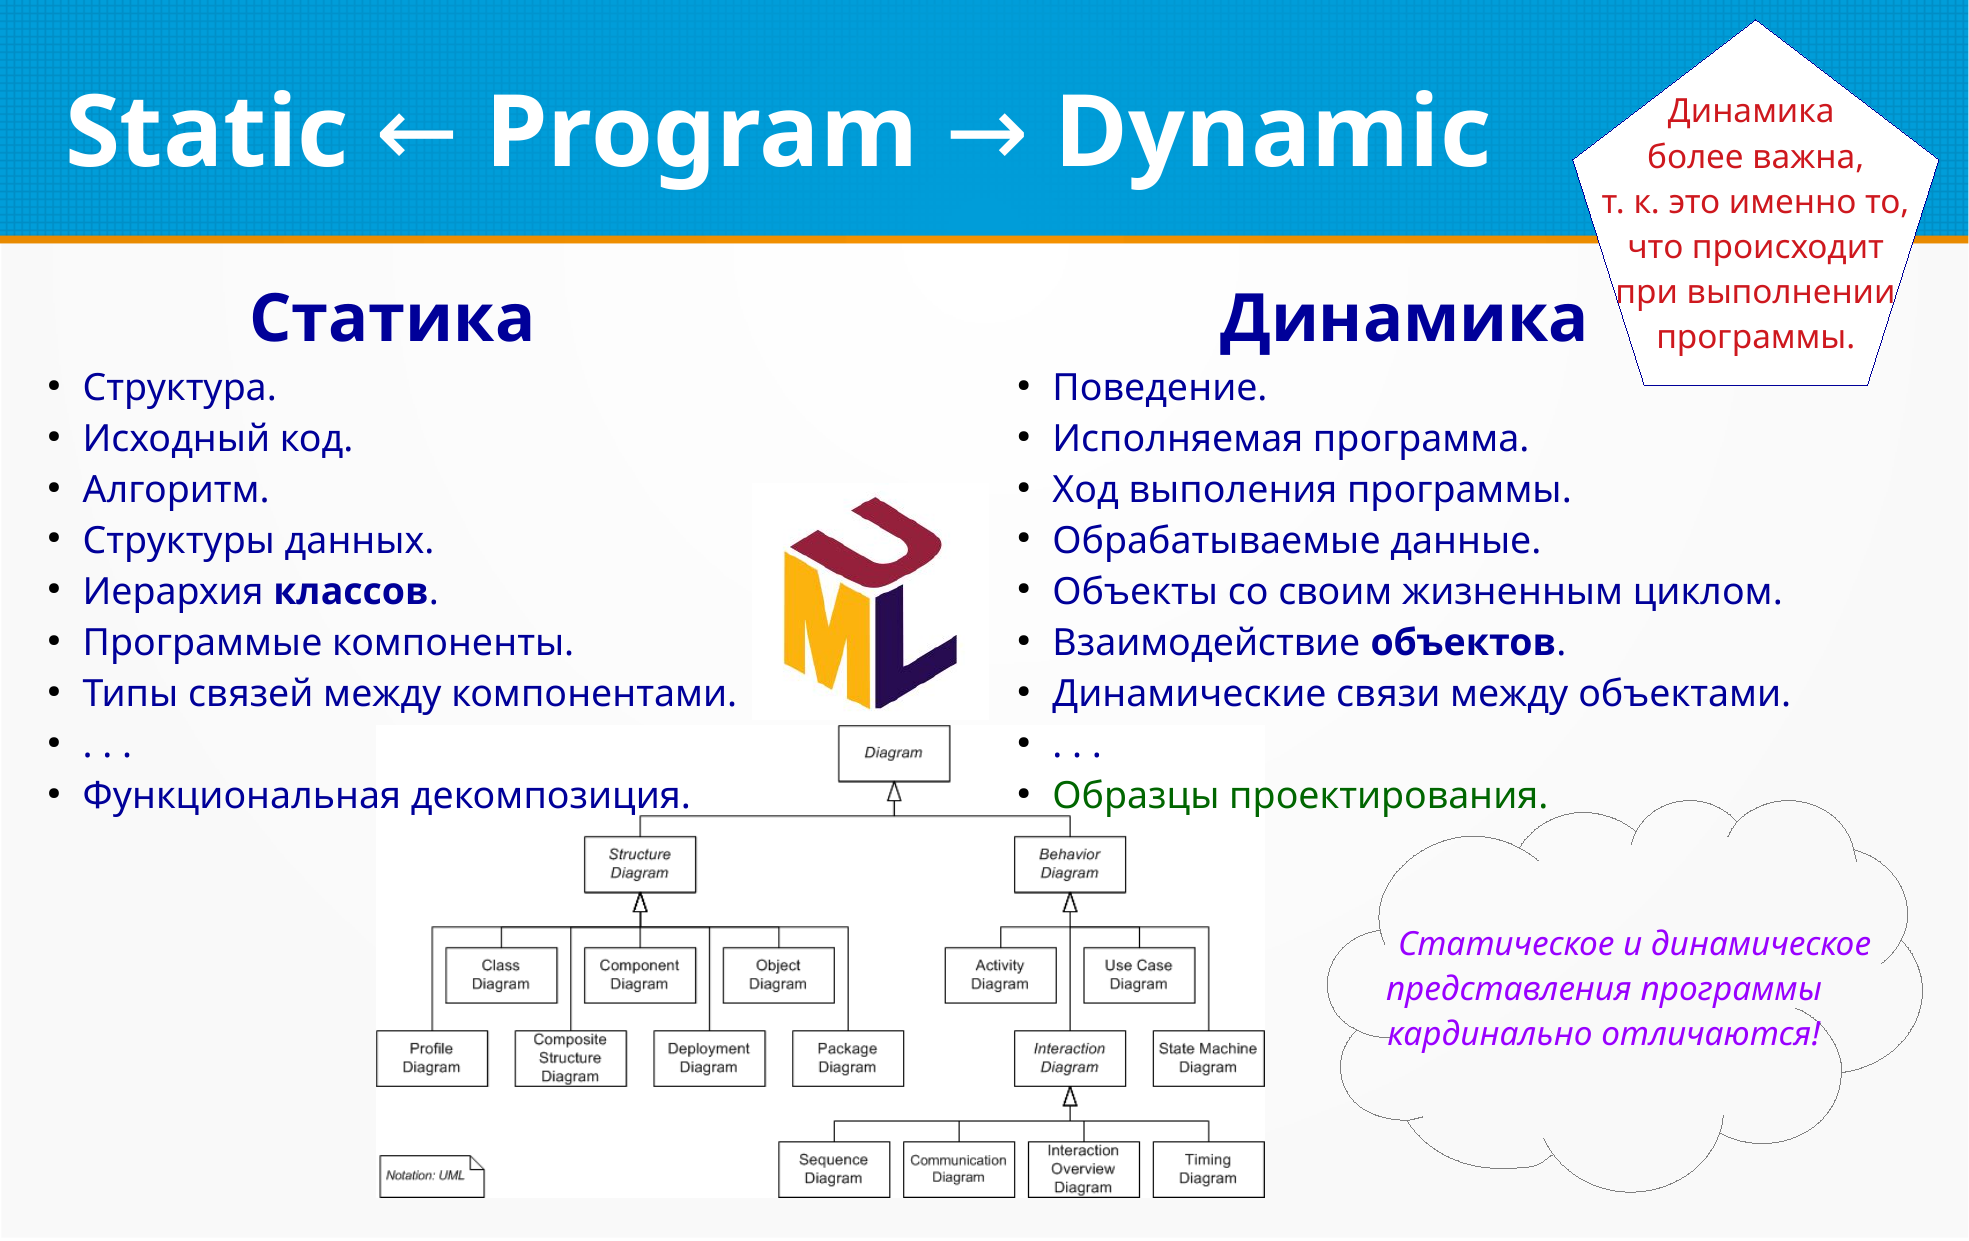

Динамика
более важна,
т. к. это именно то,
что происходит
при выполнении
программы.
Static ← Program → Dynamic
Статика
Структура.
Исходный код.
Алгоритм.
Структуры данных.
Иерархия классов.
Программые компоненты.
Типы связей между компонентами.
. . .
Функциональная декомпозиция.
Динамика
Поведение.
Исполняемая программа.
Ход выполения программы.
Обрабатываемые данные.
Объекты со своим жизненным циклом.
Взаимодействие объектов.
Динамические связи между объектами.
. . .
Образцы проектирования.
 Статическое и динамическое
представления программы
кардинально отличаются!